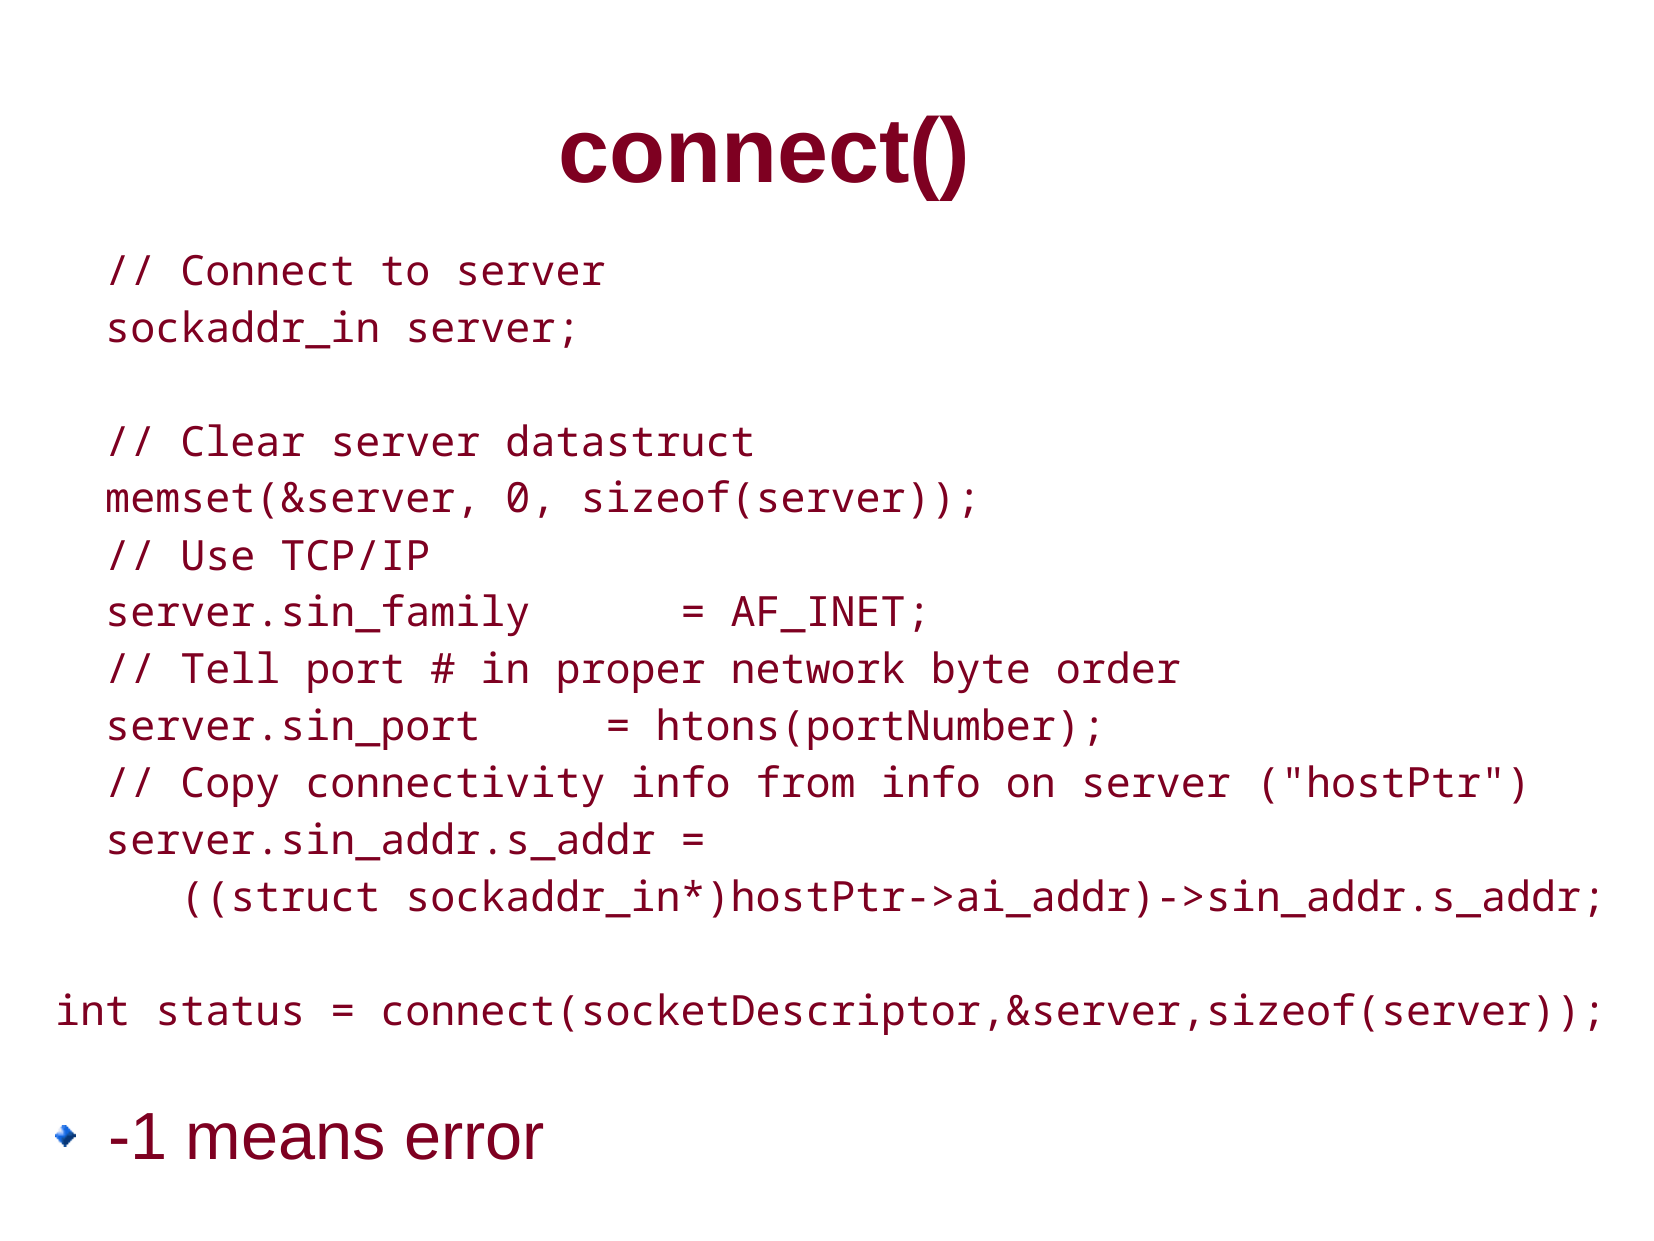

# connect()
 // Connect to server
 sockaddr_in server;
 // Clear server datastruct
 memset(&server, 0, sizeof(server));
 // Use TCP/IP
 server.sin_family = AF_INET;
 // Tell port # in proper network byte order
 server.sin_port = htons(portNumber);
 // Copy connectivity info from info on server ("hostPtr")
 server.sin_addr.s_addr =
 ((struct sockaddr_in*)hostPtr->ai_addr)->sin_addr.s_addr;
int status = connect(socketDescriptor,&server,sizeof(server));
-1 means error